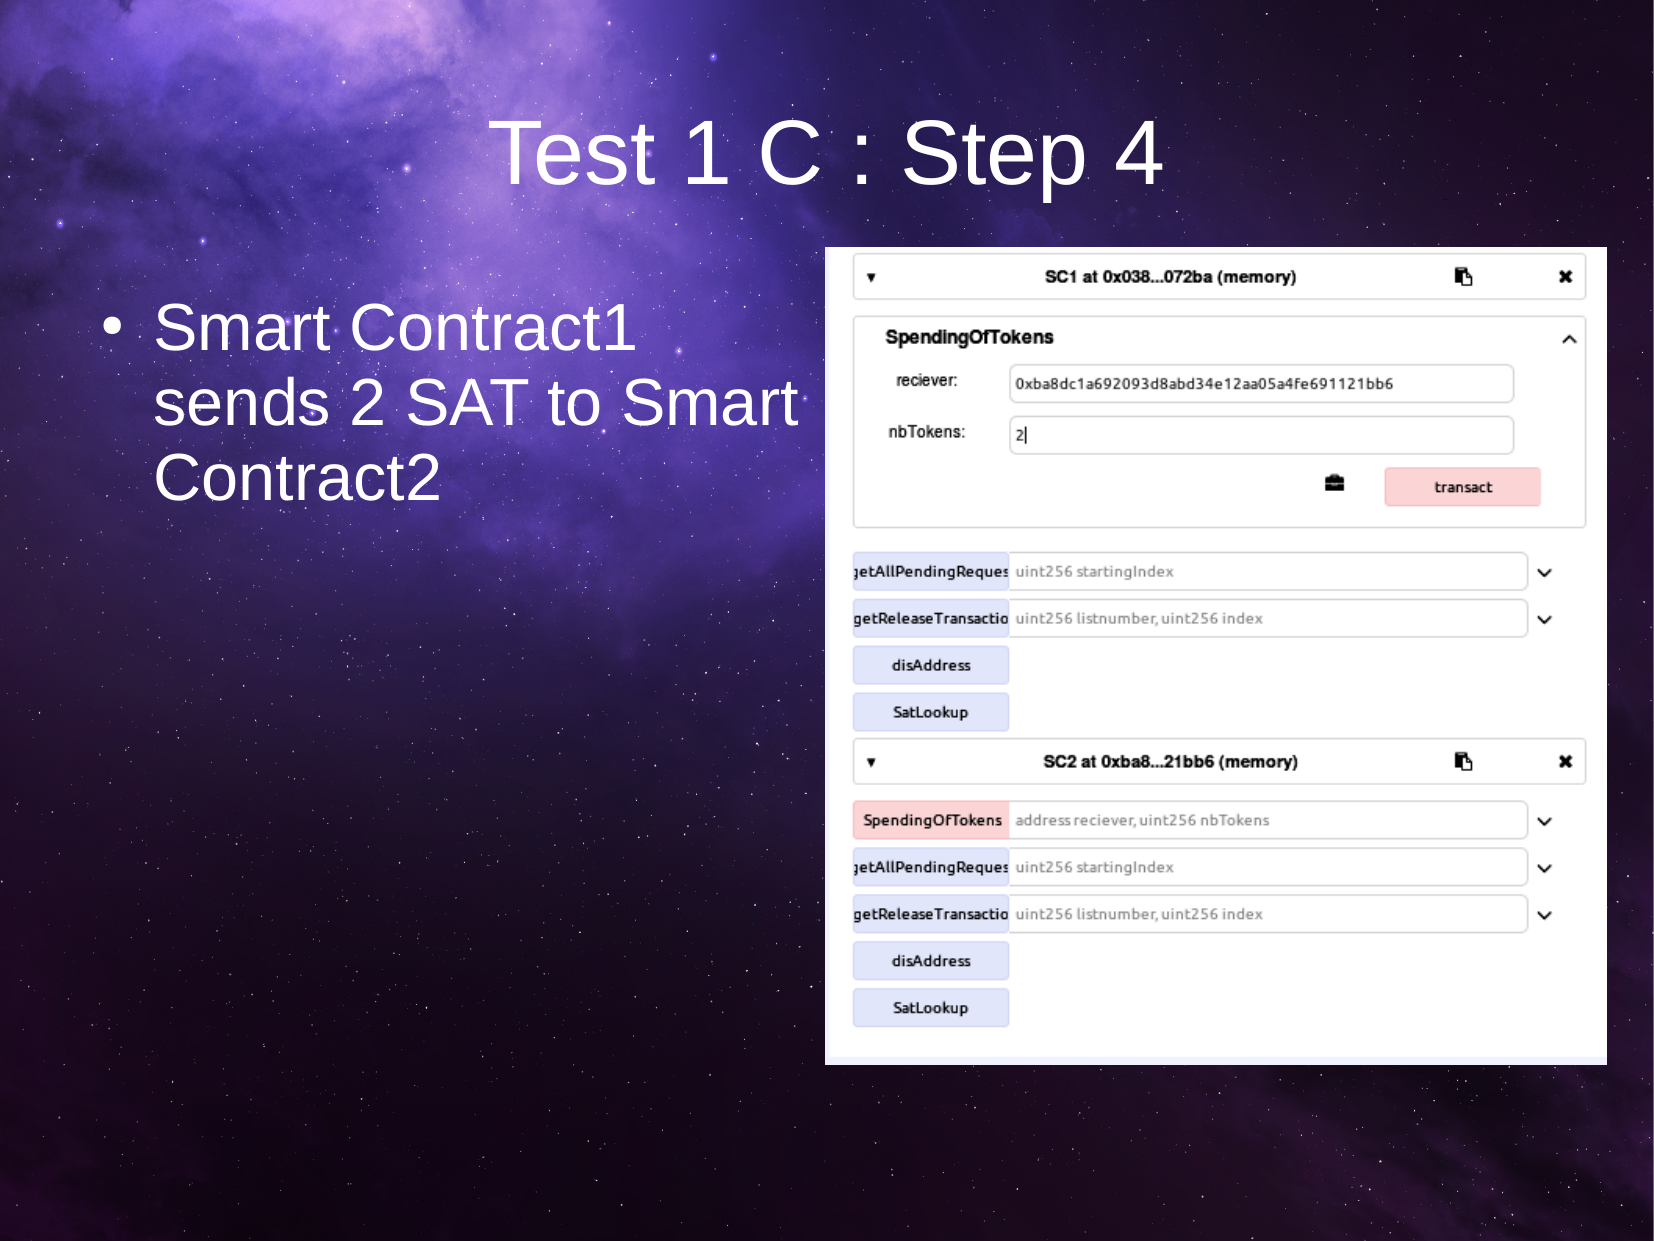

# Test 1 C : Step 4
Smart Contract1 sends 2 SAT to Smart Contract2